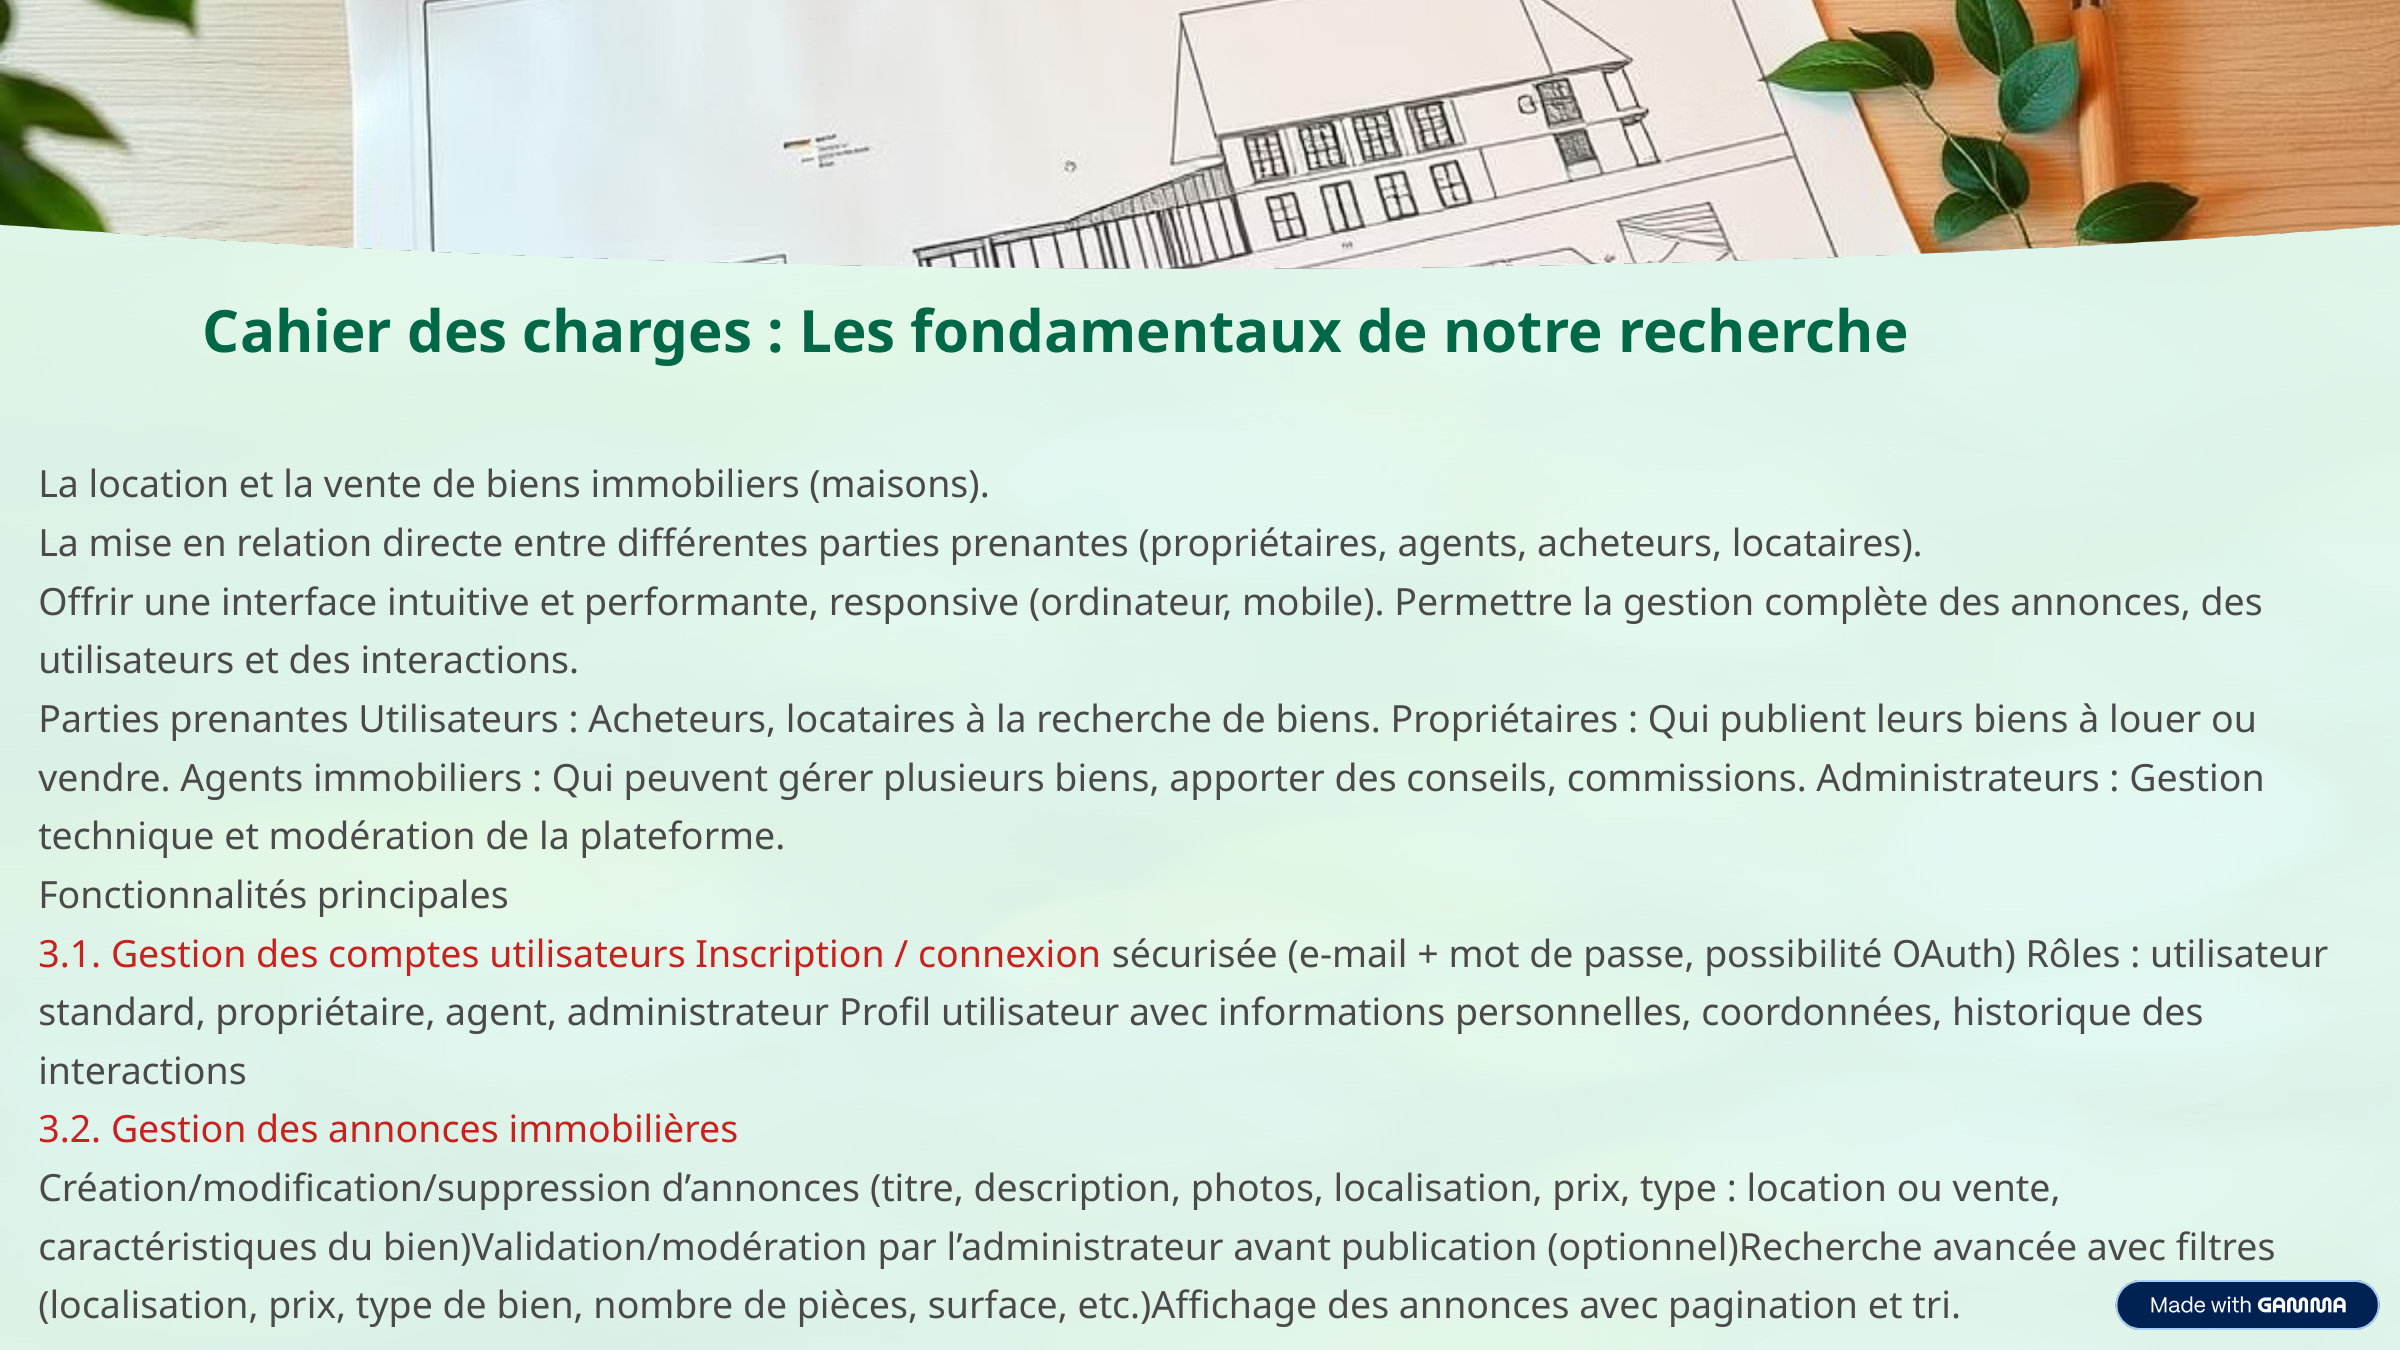

Cahier des charges : Les fondamentaux de notre recherche
La location et la vente de biens immobiliers (maisons).
La mise en relation directe entre différentes parties prenantes (propriétaires, agents, acheteurs, locataires).
Offrir une interface intuitive et performante, responsive (ordinateur, mobile). Permettre la gestion complète des annonces, des utilisateurs et des interactions.
Parties prenantes Utilisateurs : Acheteurs, locataires à la recherche de biens. Propriétaires : Qui publient leurs biens à louer ou vendre. Agents immobiliers : Qui peuvent gérer plusieurs biens, apporter des conseils, commissions. Administrateurs : Gestion technique et modération de la plateforme.
Fonctionnalités principales
3.1. Gestion des comptes utilisateurs Inscription / connexion sécurisée (e-mail + mot de passe, possibilité OAuth) Rôles : utilisateur standard, propriétaire, agent, administrateur Profil utilisateur avec informations personnelles, coordonnées, historique des interactions
3.2. Gestion des annonces immobilières
Création/modification/suppression d’annonces (titre, description, photos, localisation, prix, type : location ou vente, caractéristiques du bien)Validation/modération par l’administrateur avant publication (optionnel)Recherche avancée avec filtres (localisation, prix, type de bien, nombre de pièces, surface, etc.)Affichage des annonces avec pagination et tri.